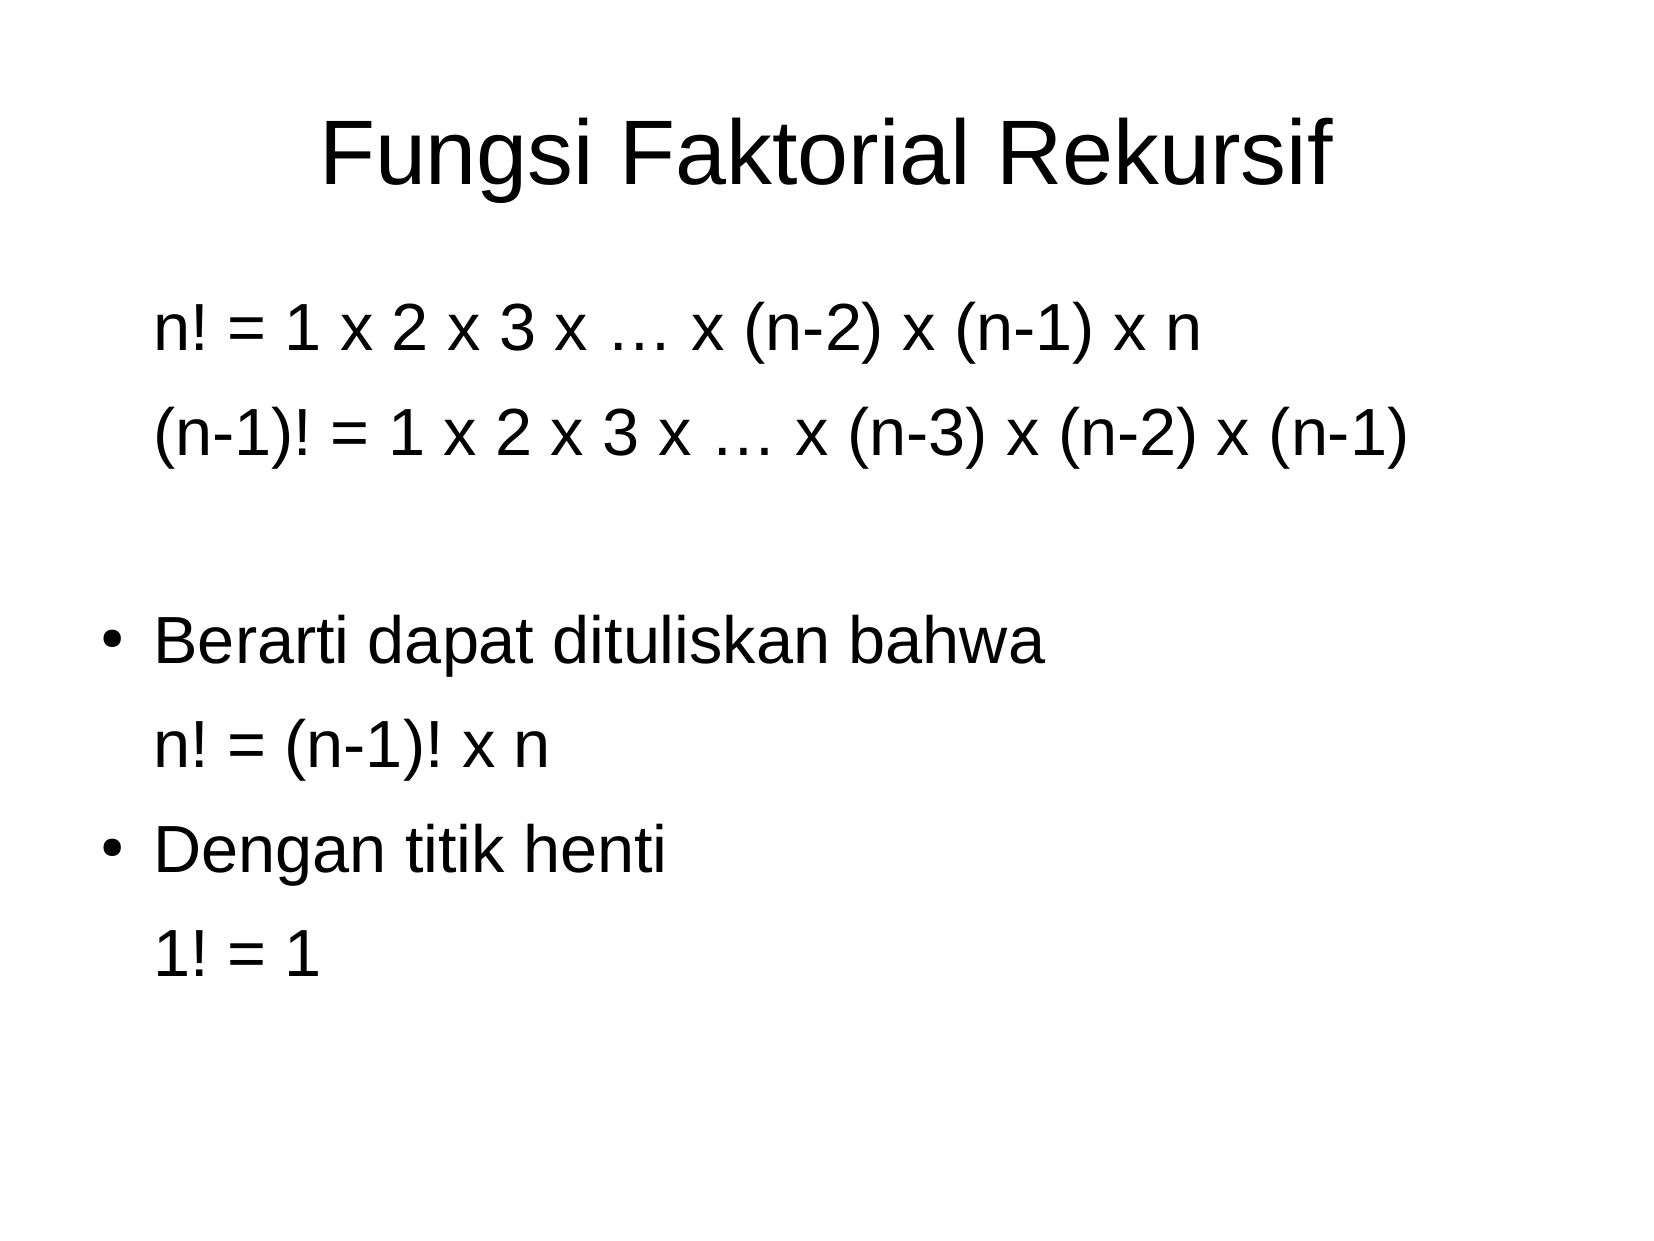

# Fungsi Faktorial Rekursif
n! = 1 x 2 x 3 x … x (n-2) x (n-1) x n
(n-1)! = 1 x 2 x 3 x … x (n-3) x (n-2) x (n-1)
Berarti dapat dituliskan bahwa
n! = (n-1)! x n
Dengan titik henti
1! = 1